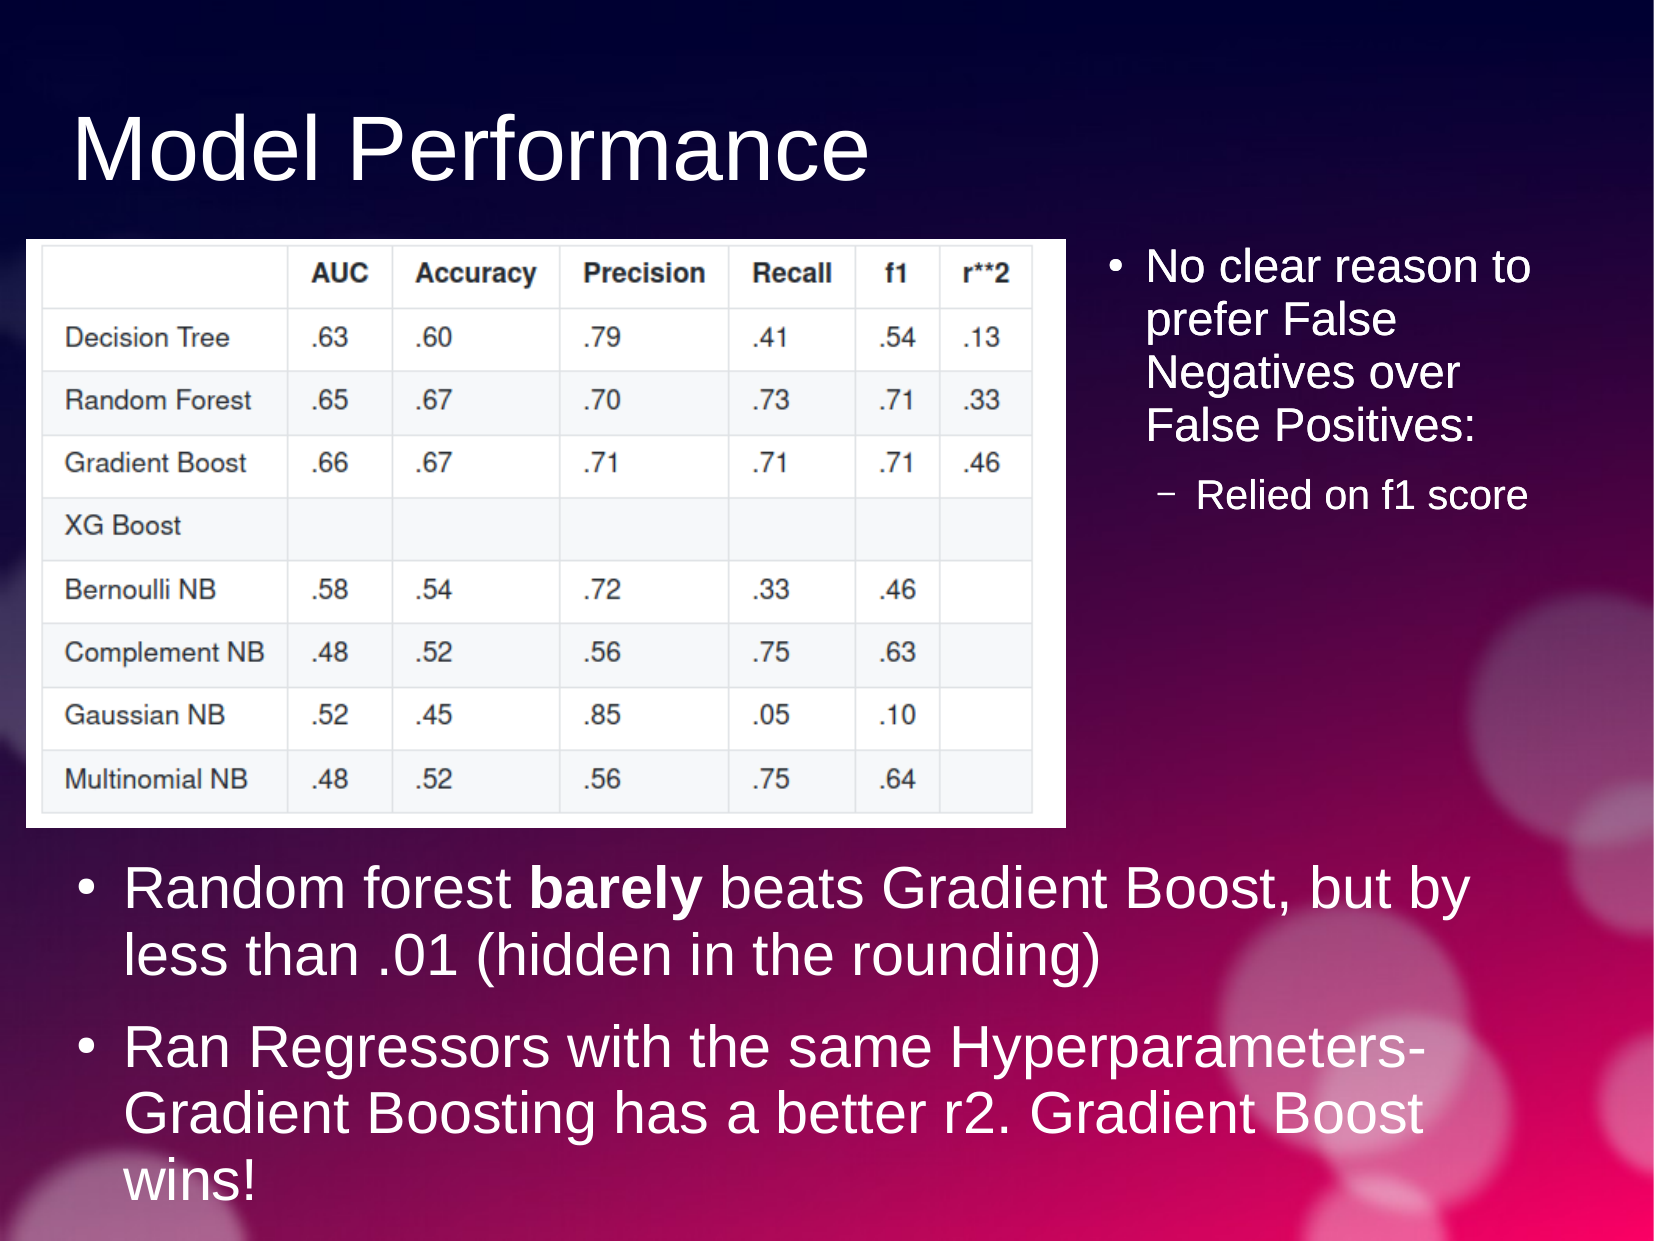

# Model Performance
No clear reason to prefer False Negatives over False Positives:
Relied on f1 score
No clear reason to prefer False Negatives over False Positives:
Relied on f1 score
Random forest barely beats Gradient Boost, but by less than .01 (hidden in the rounding)
Ran Regressors with the same Hyperparameters- Gradient Boosting has a better r2. Gradient Boost wins!